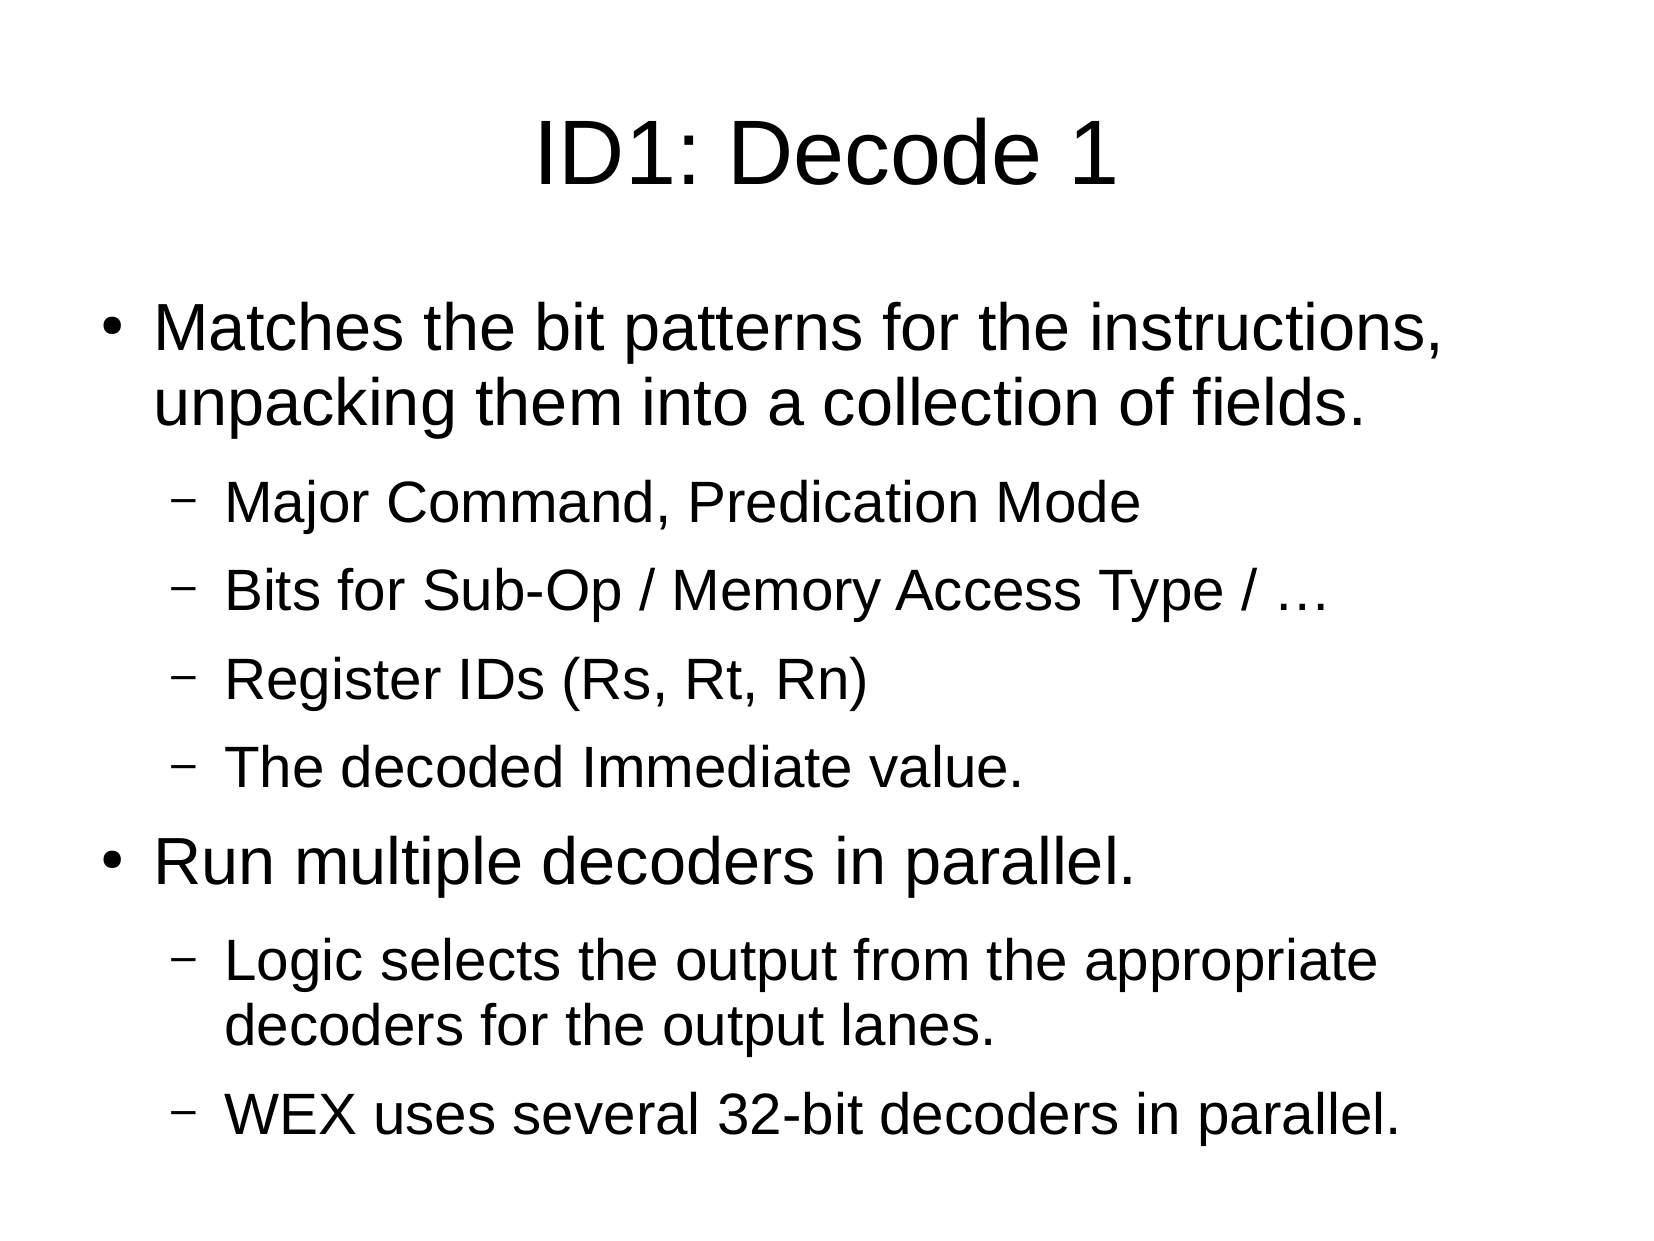

# ID1: Decode 1
Matches the bit patterns for the instructions, unpacking them into a collection of fields.
Major Command, Predication Mode
Bits for Sub-Op / Memory Access Type / …
Register IDs (Rs, Rt, Rn)
The decoded Immediate value.
Run multiple decoders in parallel.
Logic selects the output from the appropriate decoders for the output lanes.
WEX uses several 32-bit decoders in parallel.